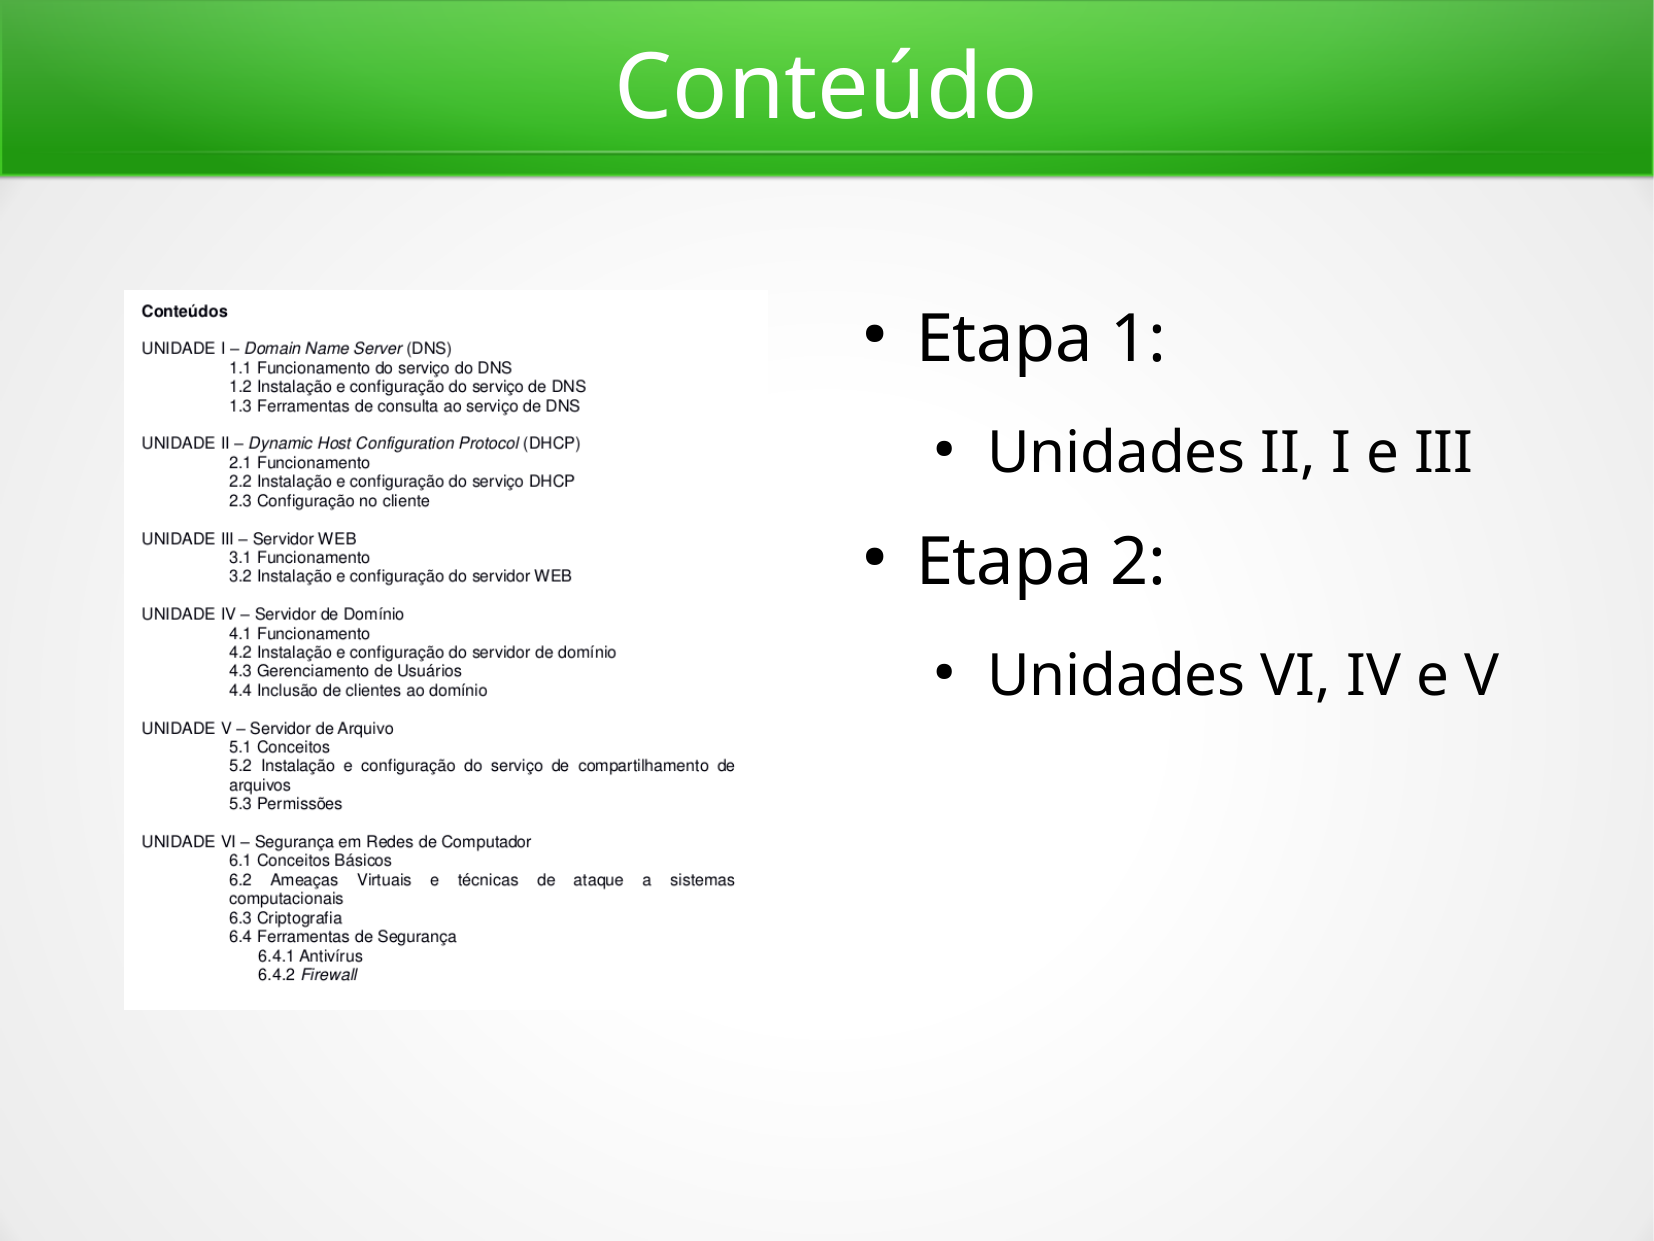

# Conteúdo
Etapa 1:
Unidades II, I e III
Etapa 2:
Unidades VI, IV e V